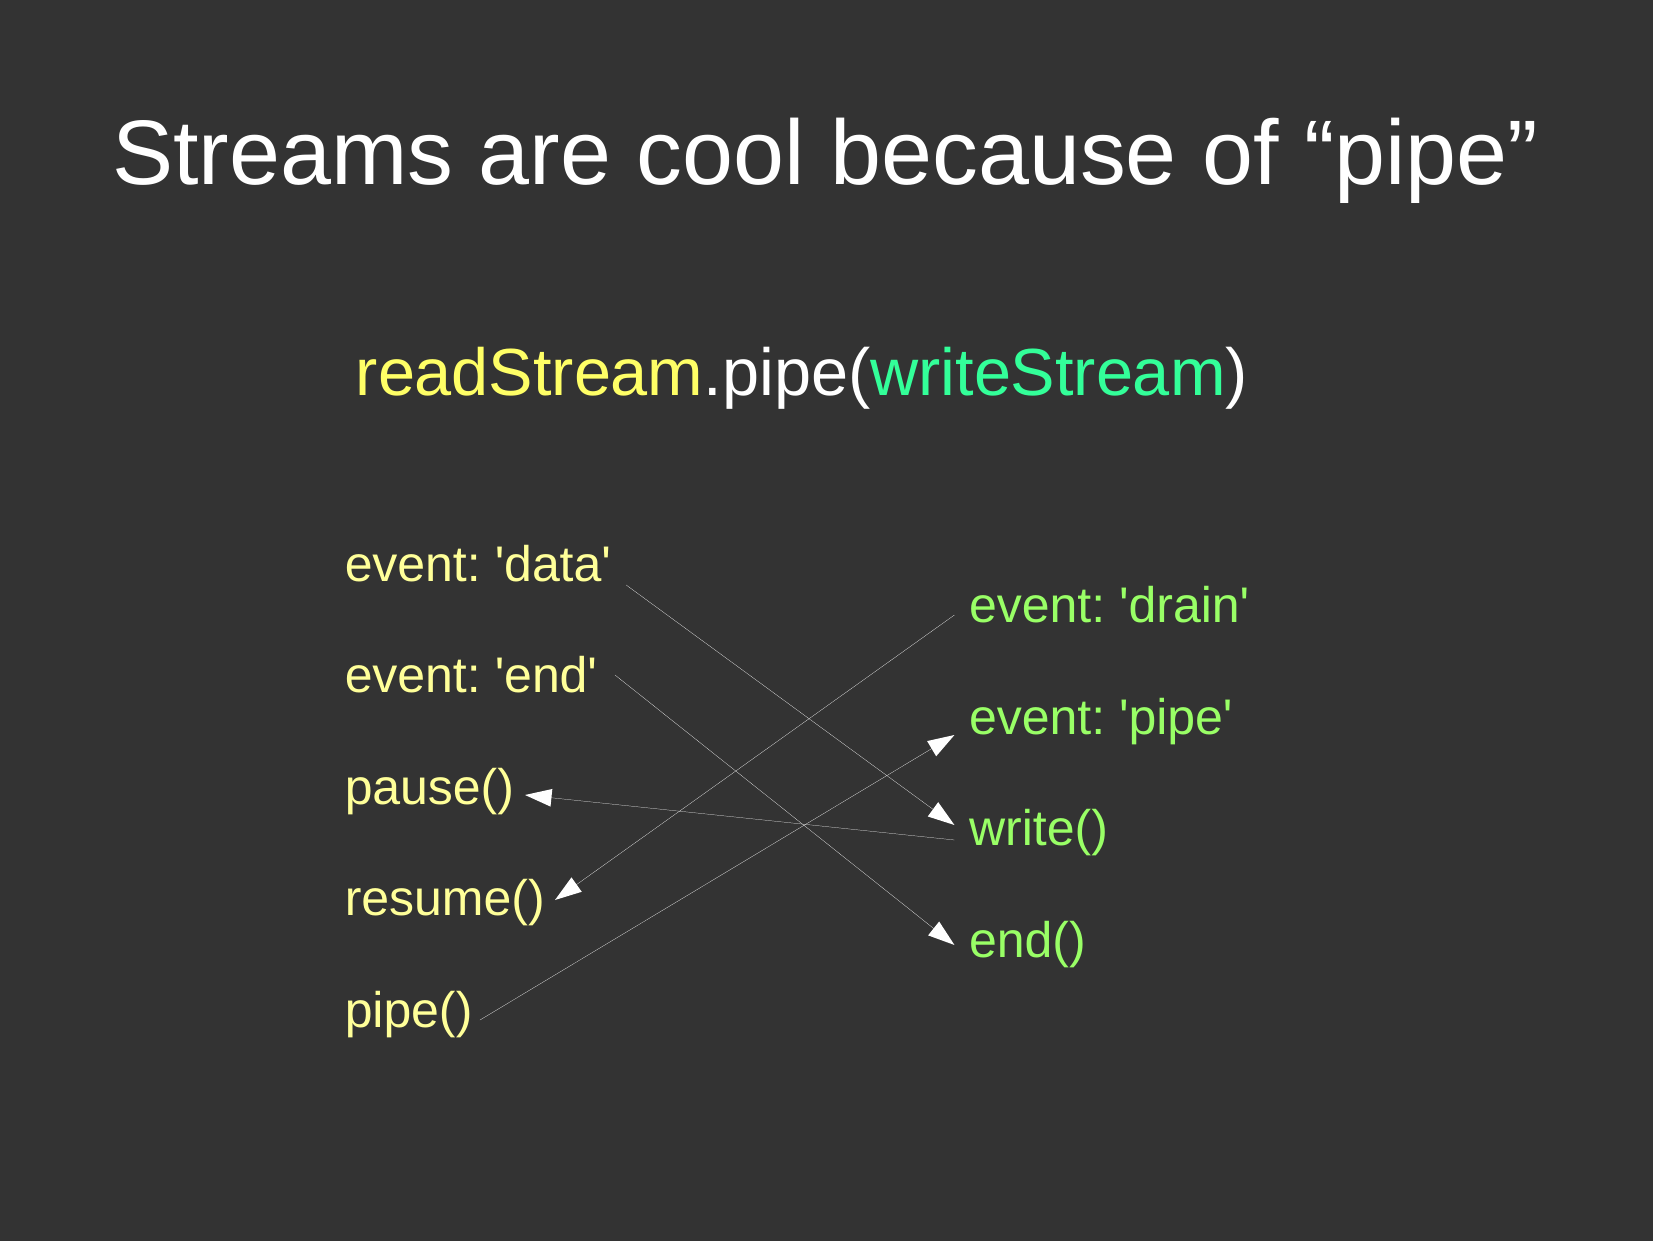

# Streams are cool because of “pipe”
readStream.pipe(writeStream)
event: 'data'
event: 'end'
pause()
resume()
pipe()
event: 'drain'
event: 'pipe'
write()
end()